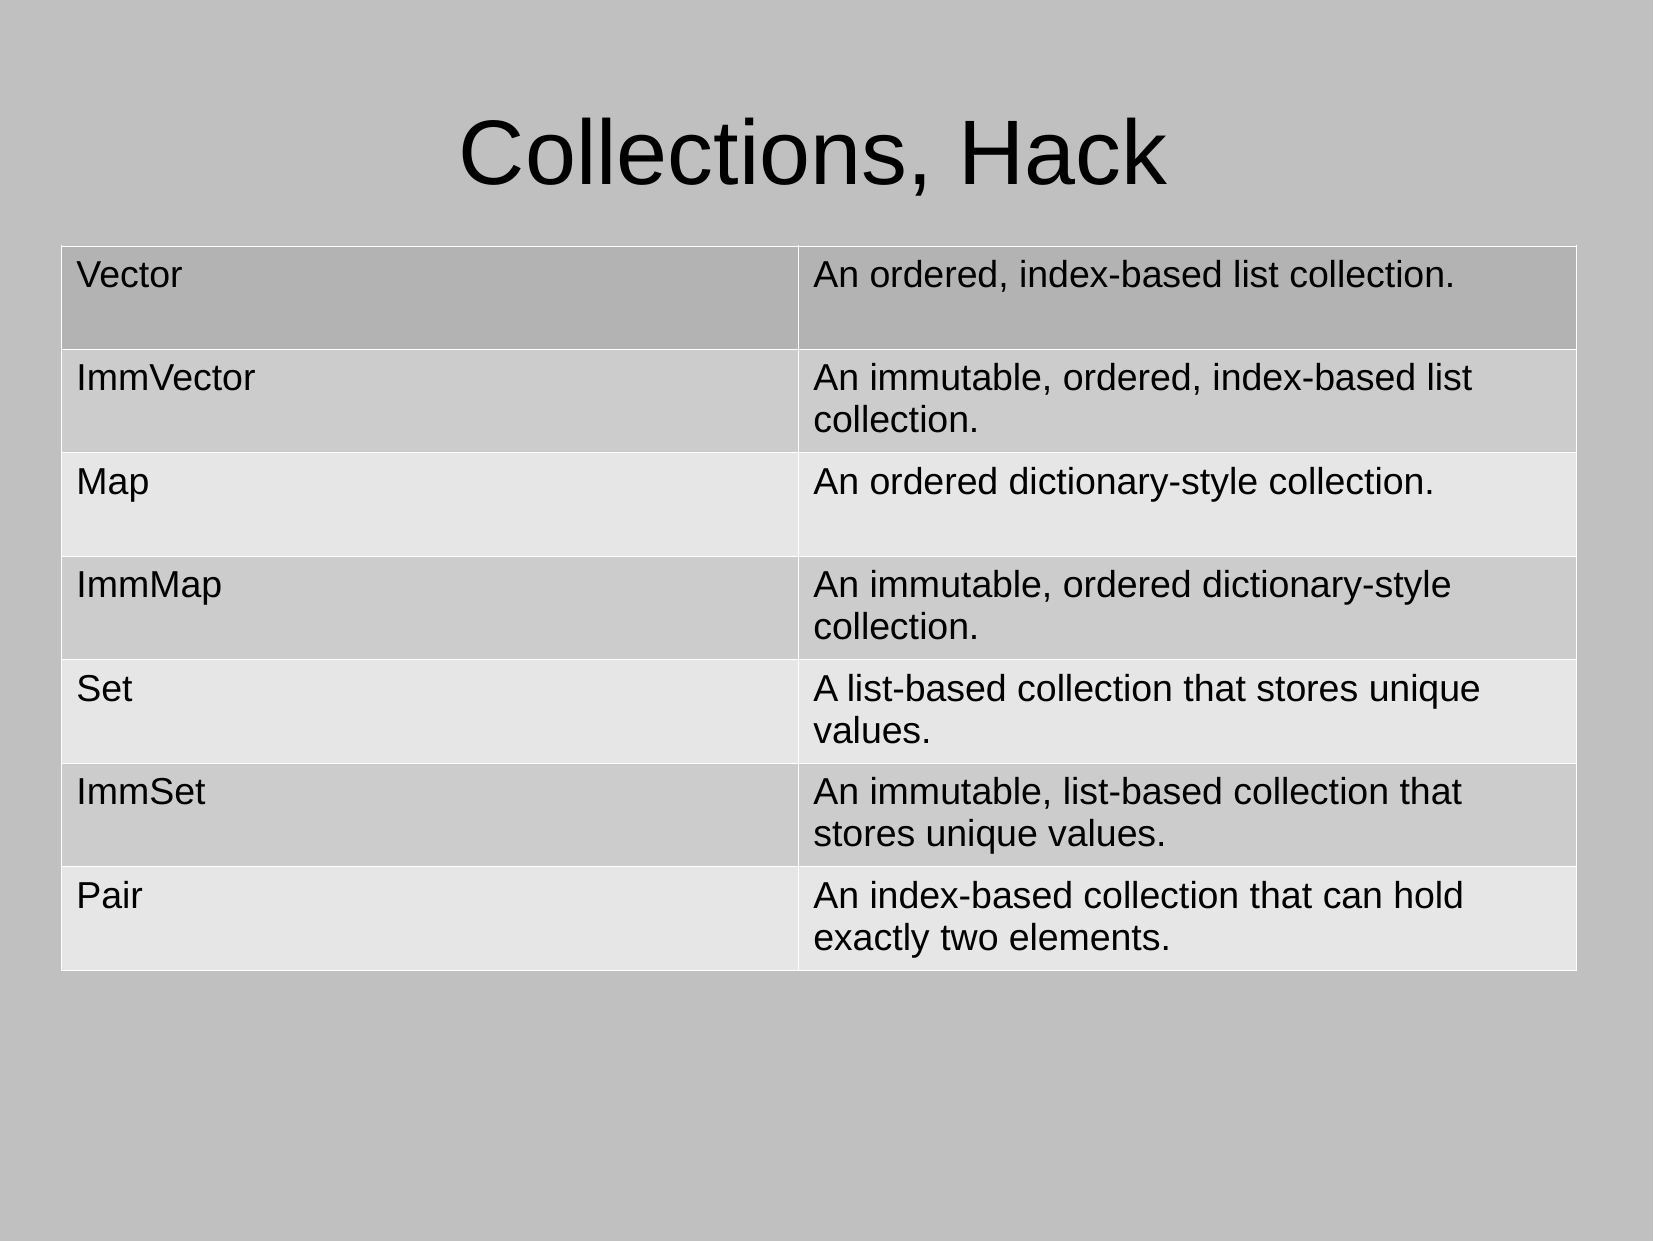

# Collections, Hack
| Vector | An ordered, index-based list collection. |
| --- | --- |
| ImmVector | An immutable, ordered, index-based list collection. |
| Map | An ordered dictionary-style collection. |
| ImmMap | An immutable, ordered dictionary-style collection. |
| Set | A list-based collection that stores unique values. |
| ImmSet | An immutable, list-based collection that stores unique values. |
| Pair | An index-based collection that can hold exactly two elements. |
| | |
| --- | --- |
| | |
| | |
| | |
| | |